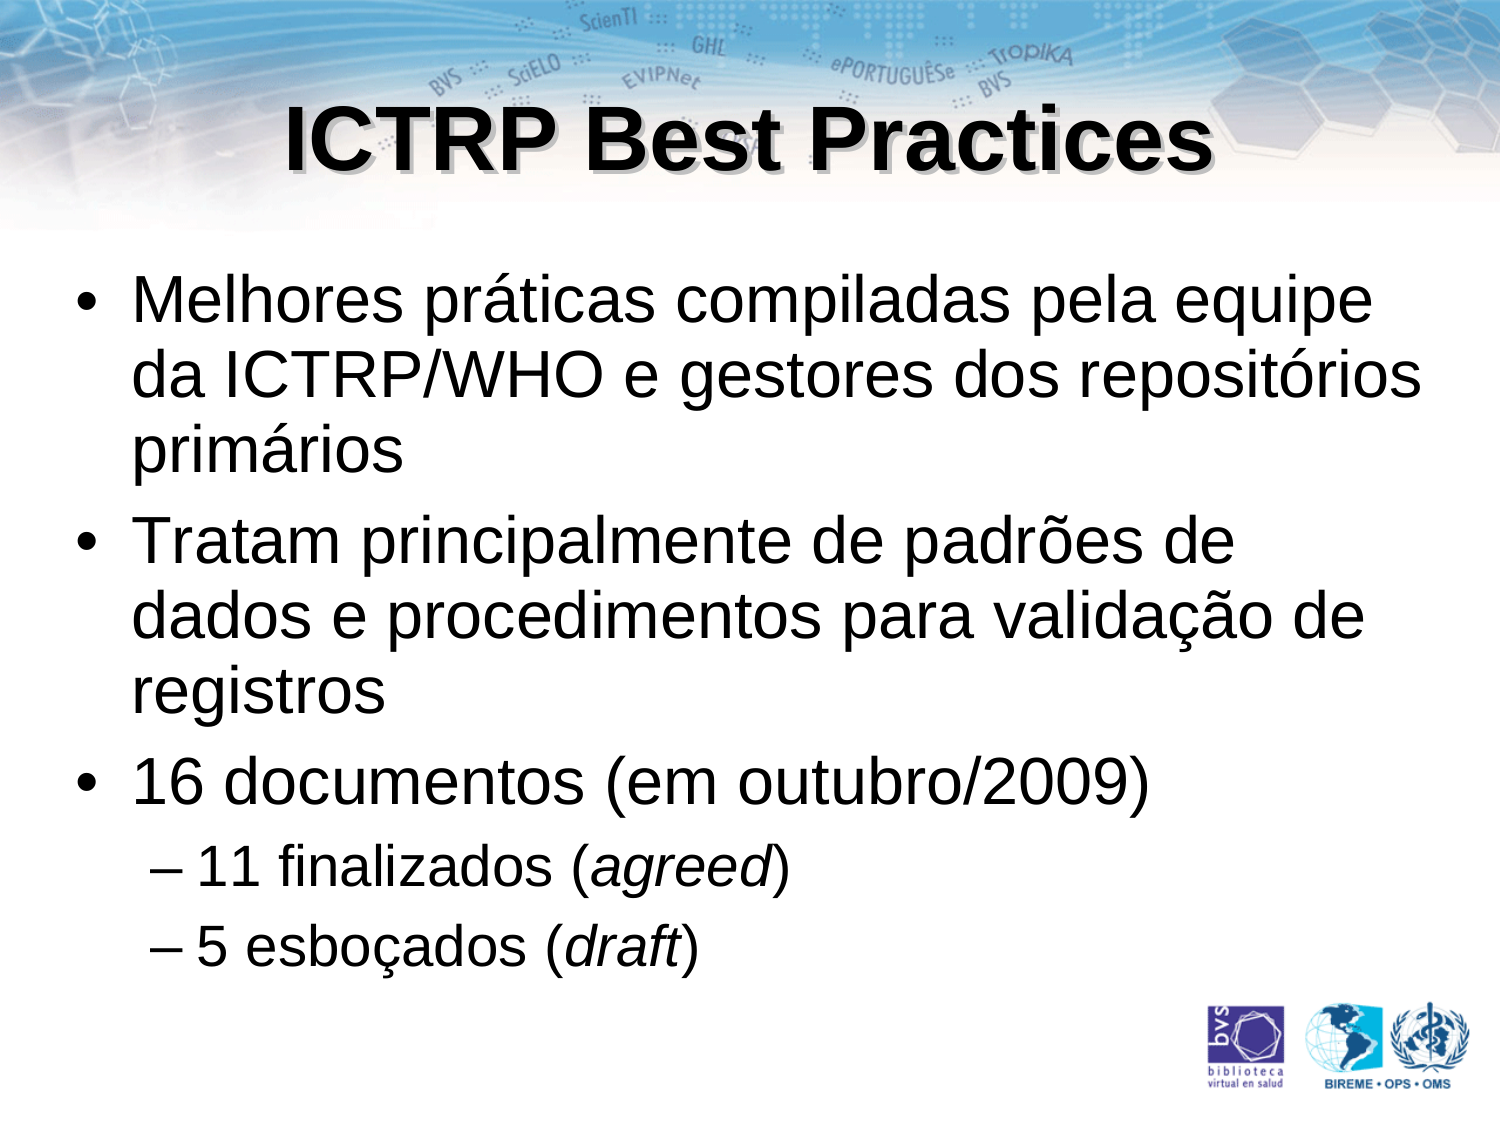

# ICTRP Best Practices
Melhores práticas compiladas pela equipe da ICTRP/WHO e gestores dos repositórios primários
Tratam principalmente de padrões de dados e procedimentos para validação de registros
16 documentos (em outubro/2009)
11 finalizados (agreed)
5 esboçados (draft)